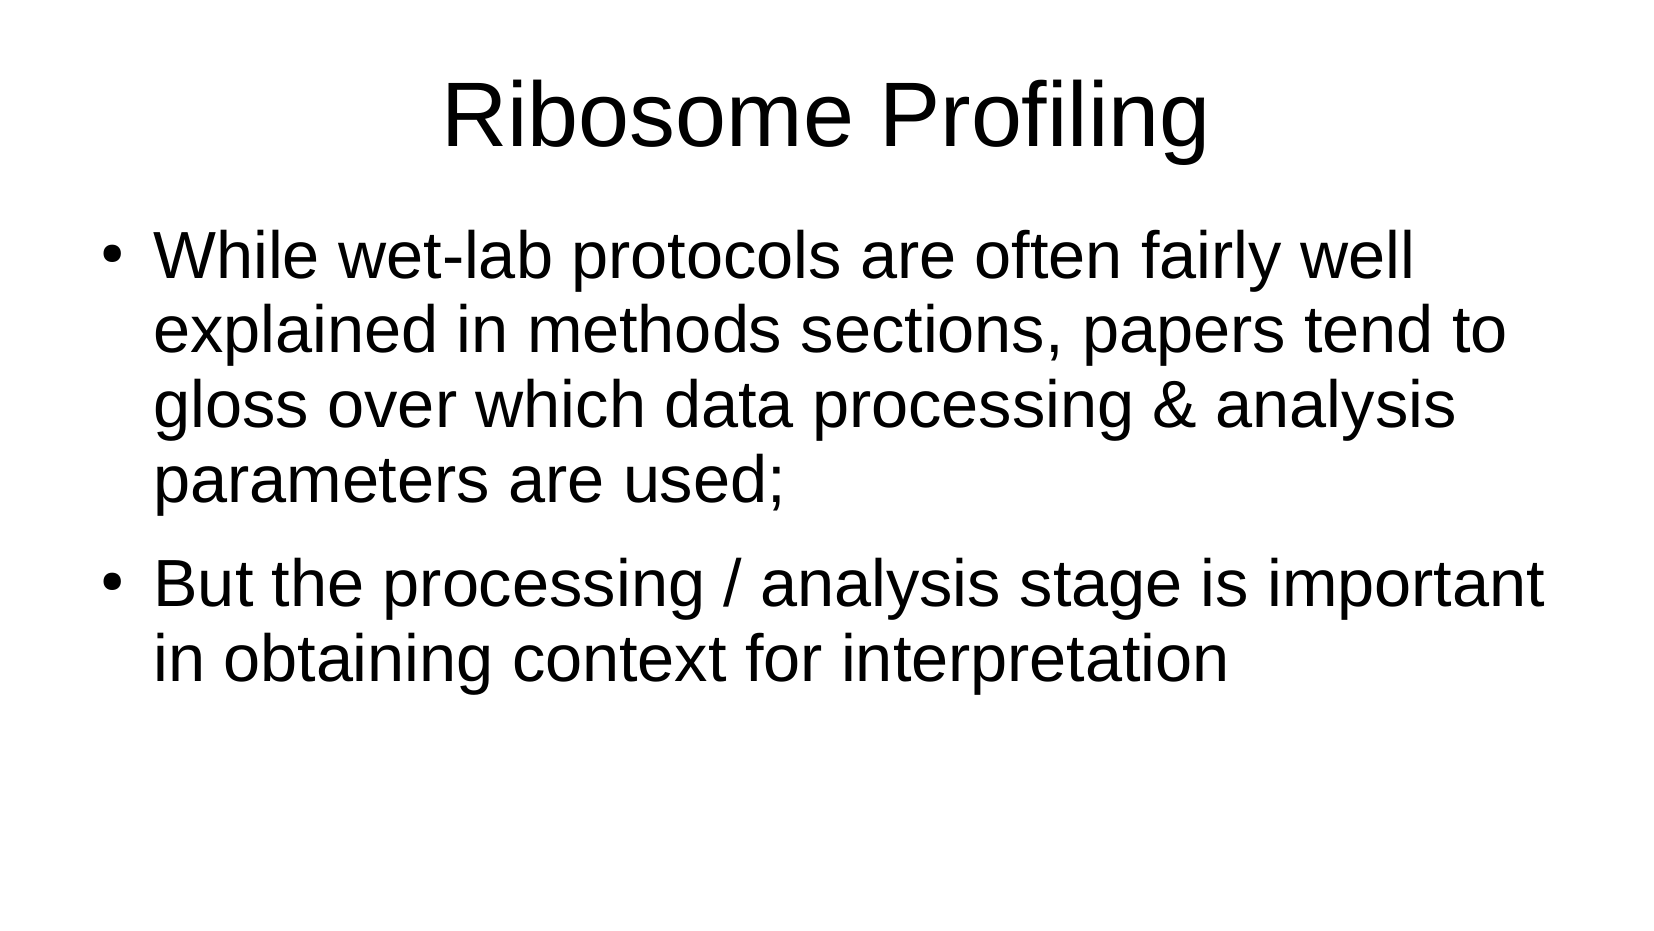

# Ribosome Profiling
While wet-lab protocols are often fairly well explained in methods sections, papers tend to gloss over which data processing & analysis parameters are used;
But the processing / analysis stage is important in obtaining context for interpretation